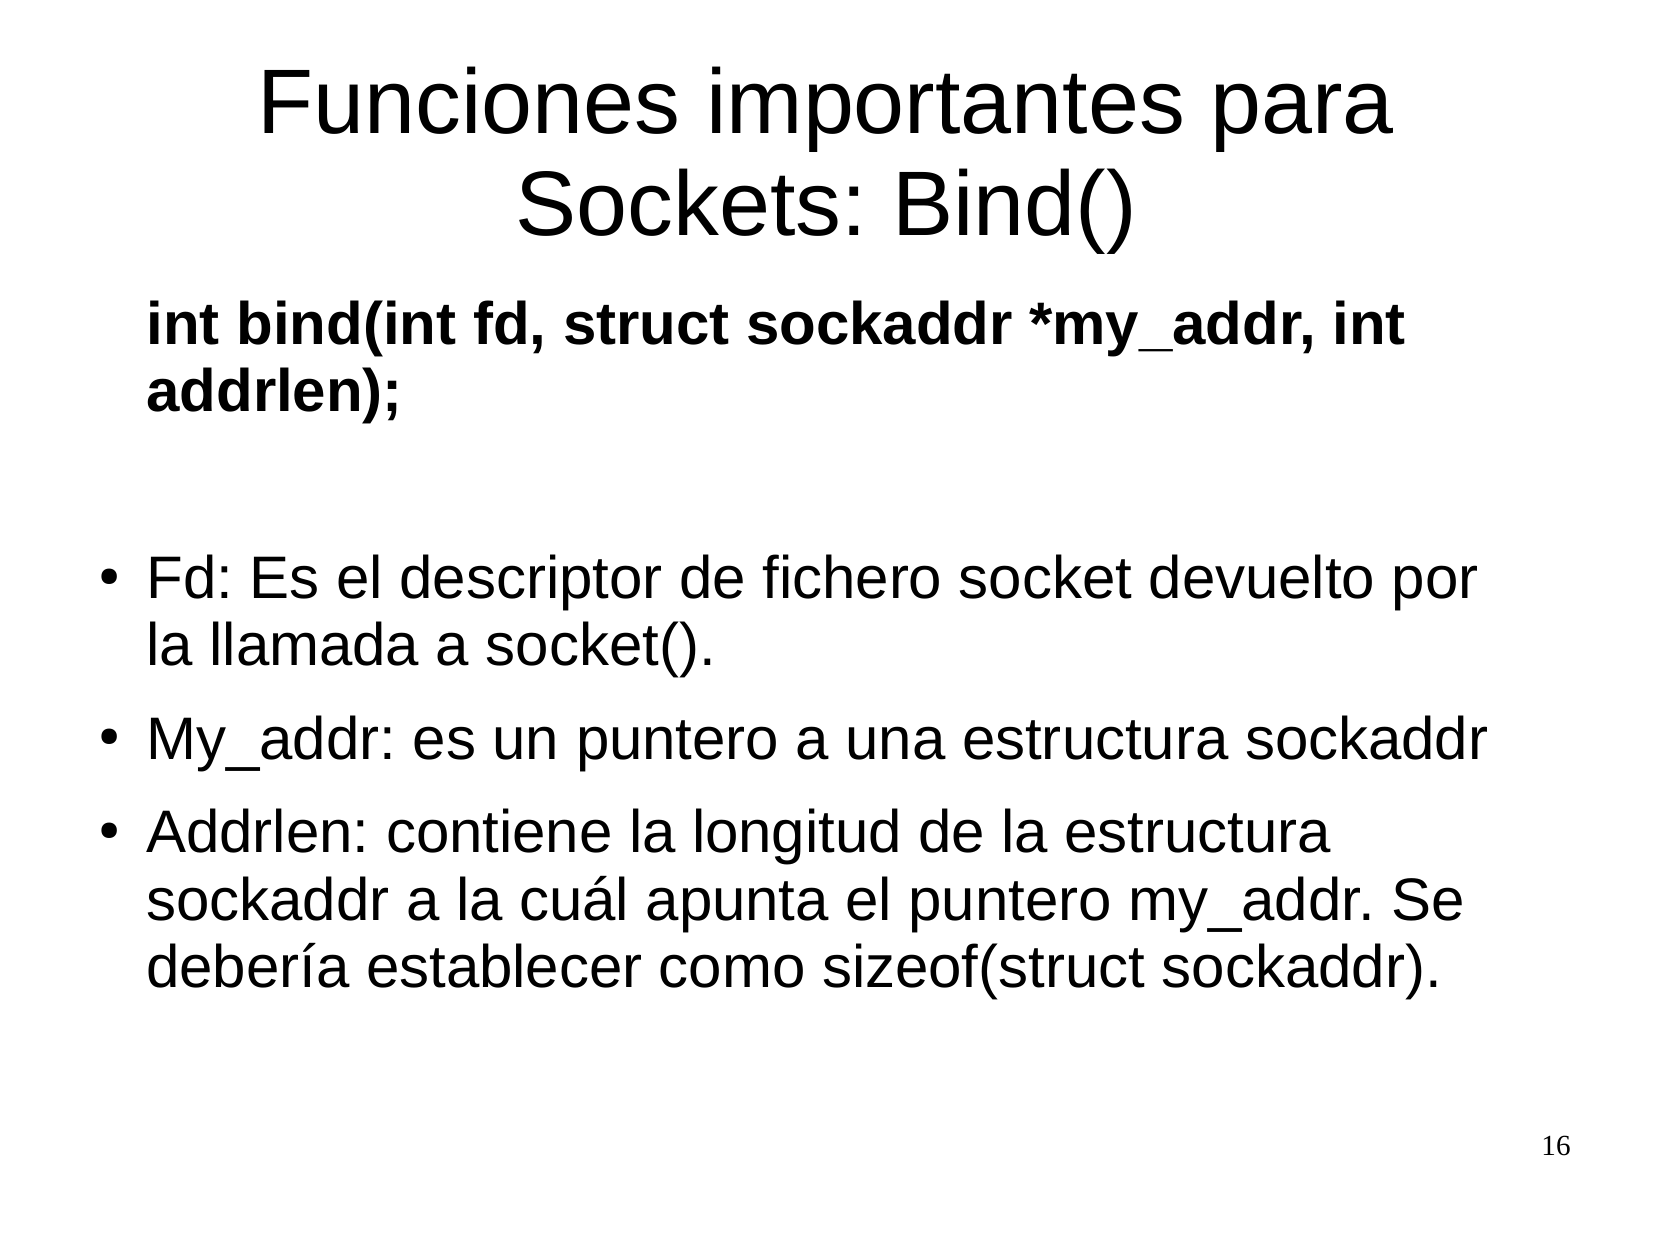

# Funciones importantes para Sockets: Bind()
int bind(int fd, struct sockaddr *my_addr, int addrlen);
Fd: Es el descriptor de fichero socket devuelto por la llamada a socket().
My_addr: es un puntero a una estructura sockaddr
Addrlen: contiene la longitud de la estructura sockaddr a la cuál apunta el puntero my_addr. Se debería establecer como sizeof(struct sockaddr).
16